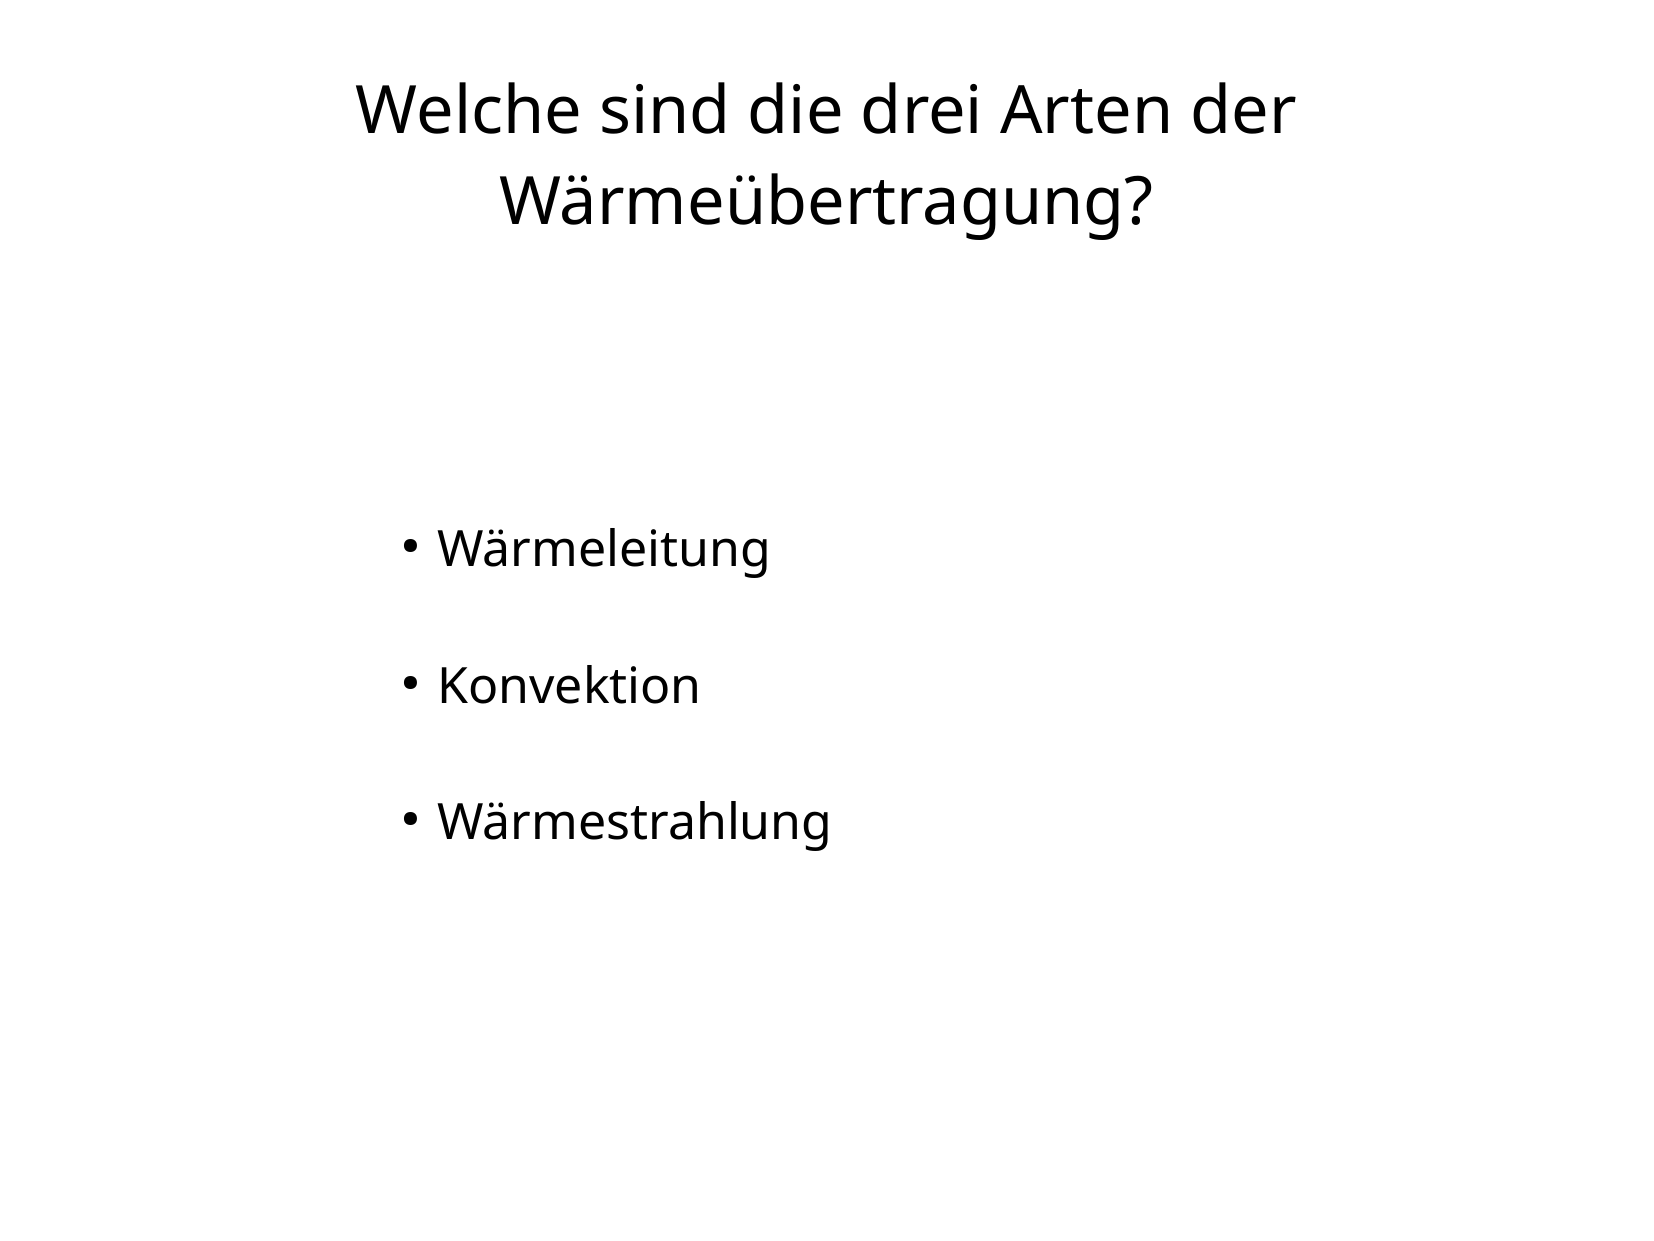

# Welche sind die drei Arten der Wärmeübertragung?
Wärmeleitung
Konvektion
Wärmestrahlung